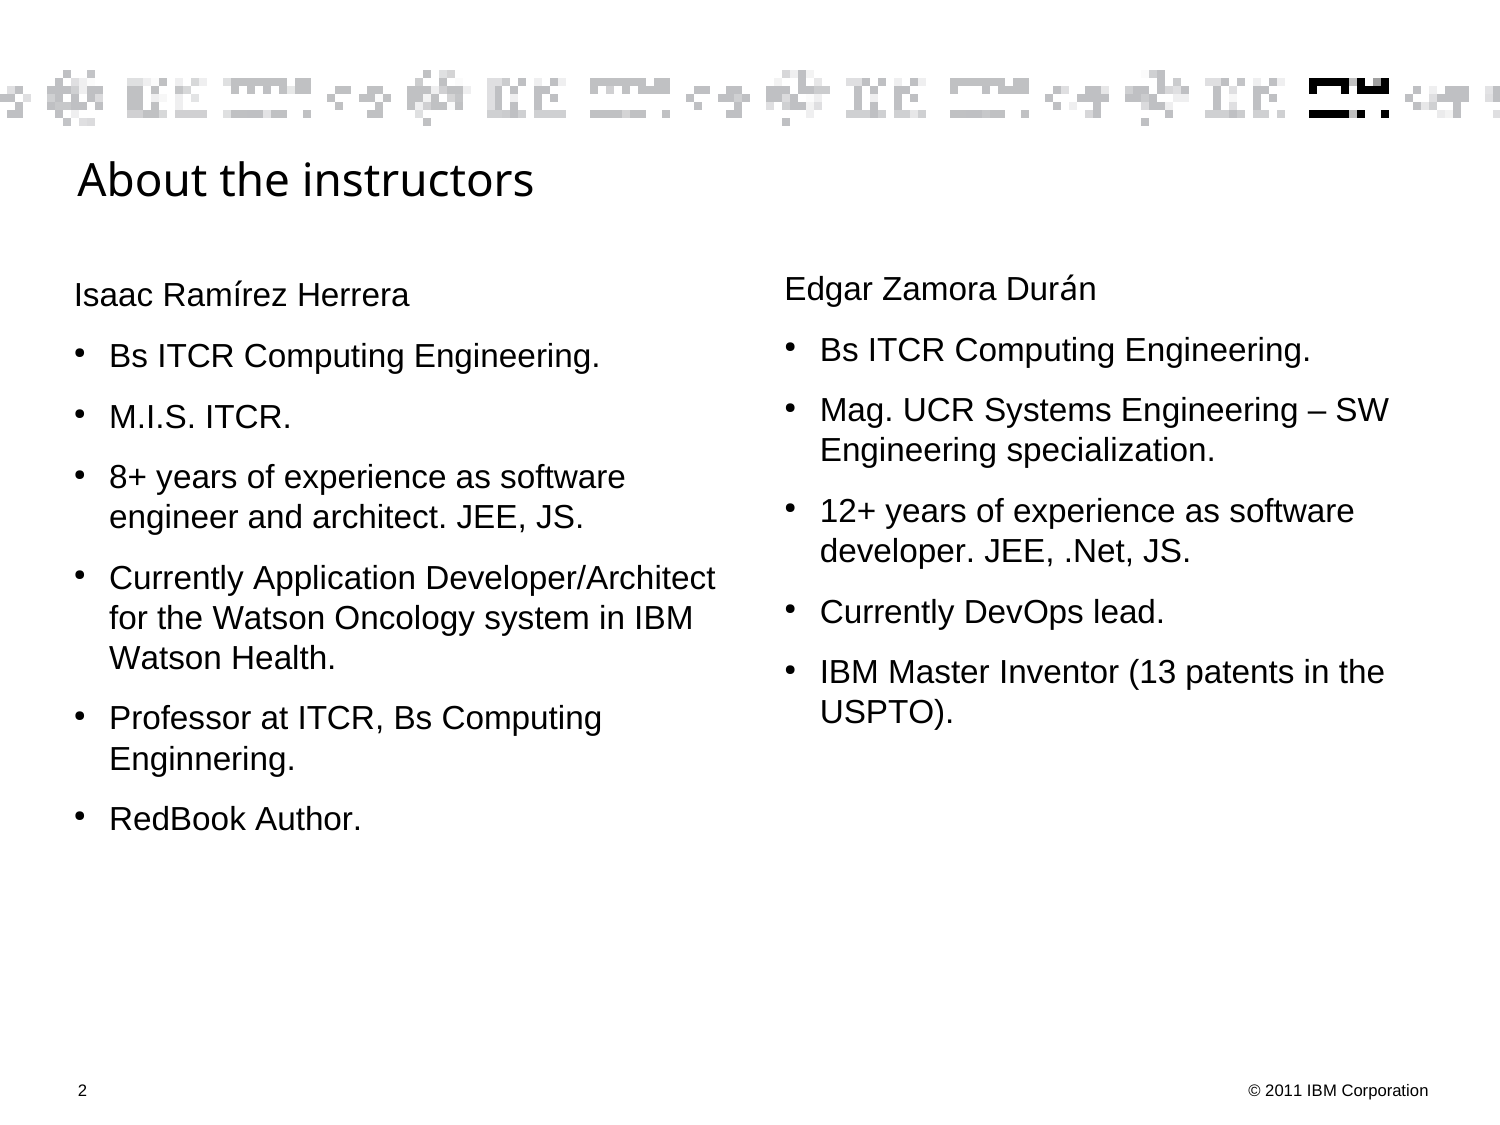

# About the instructors
Edgar Zamora Durán
Bs ITCR Computing Engineering.
Mag. UCR Systems Engineering – SW Engineering specialization.
12+ years of experience as software developer. JEE, .Net, JS.
Currently DevOps lead.
IBM Master Inventor (13 patents in the USPTO).
Isaac Ramírez Herrera
Bs ITCR Computing Engineering.
M.I.S. ITCR.
8+ years of experience as software engineer and architect. JEE, JS.
Currently Application Developer/Architect for the Watson Oncology system in IBM Watson Health.
Professor at ITCR, Bs Computing Enginnering.
RedBook Author.
2